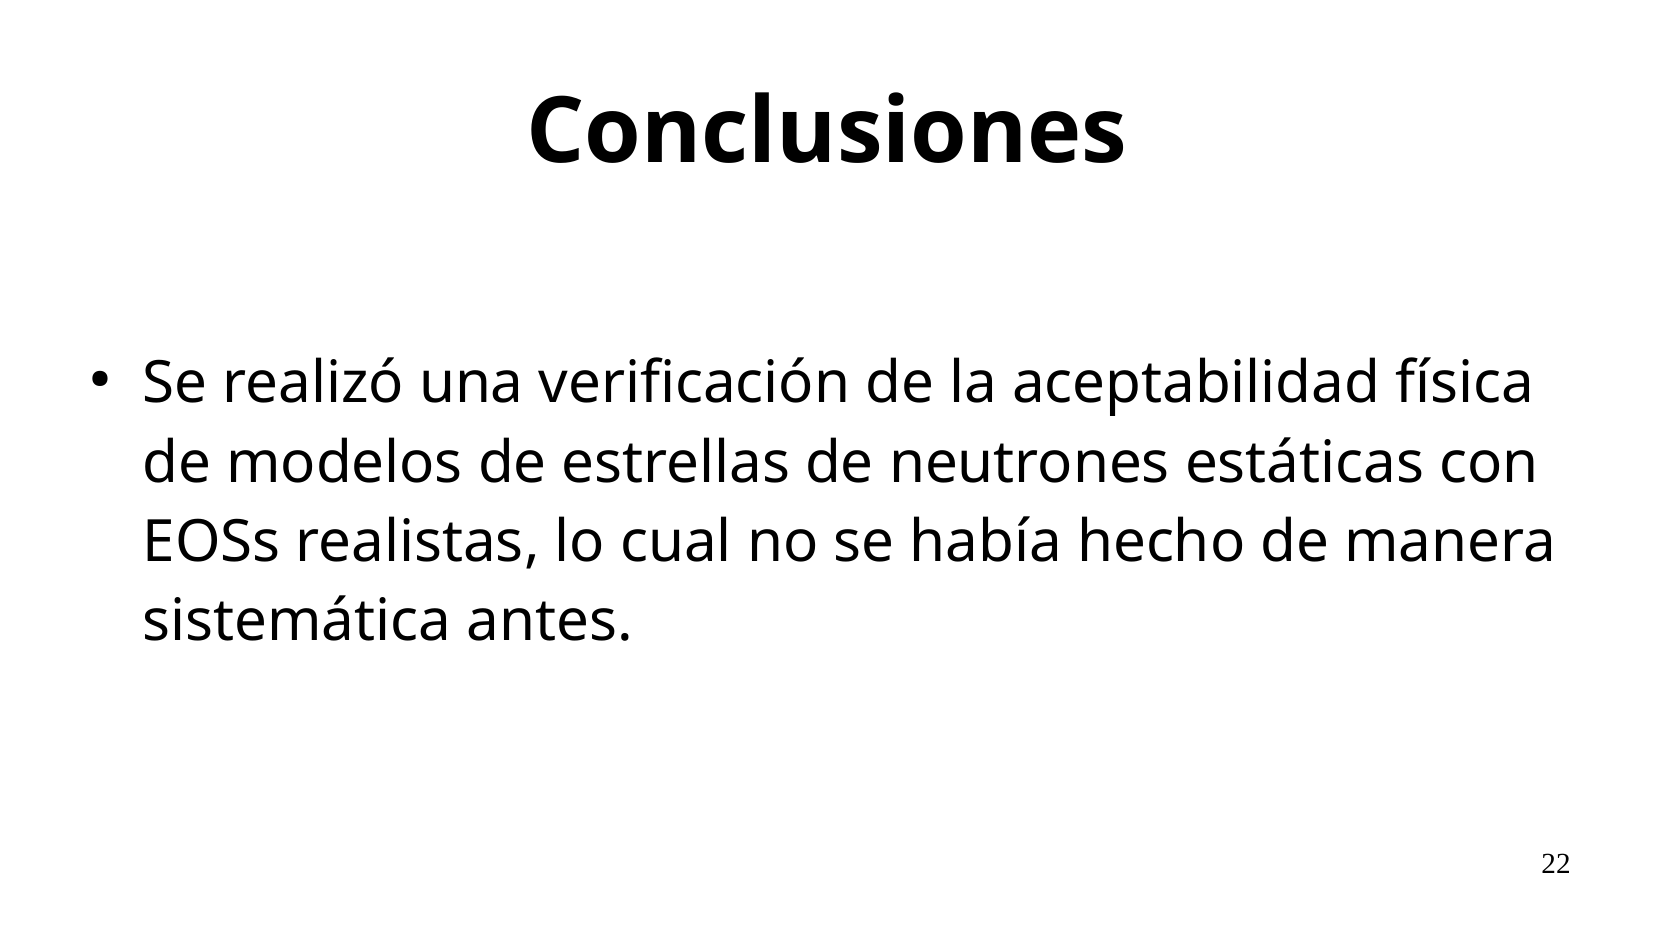

# Conclusiones
Se realizó una verificación de la aceptabilidad física de modelos de estrellas de neutrones estáticas con EOSs realistas, lo cual no se había hecho de manera sistemática antes.
22